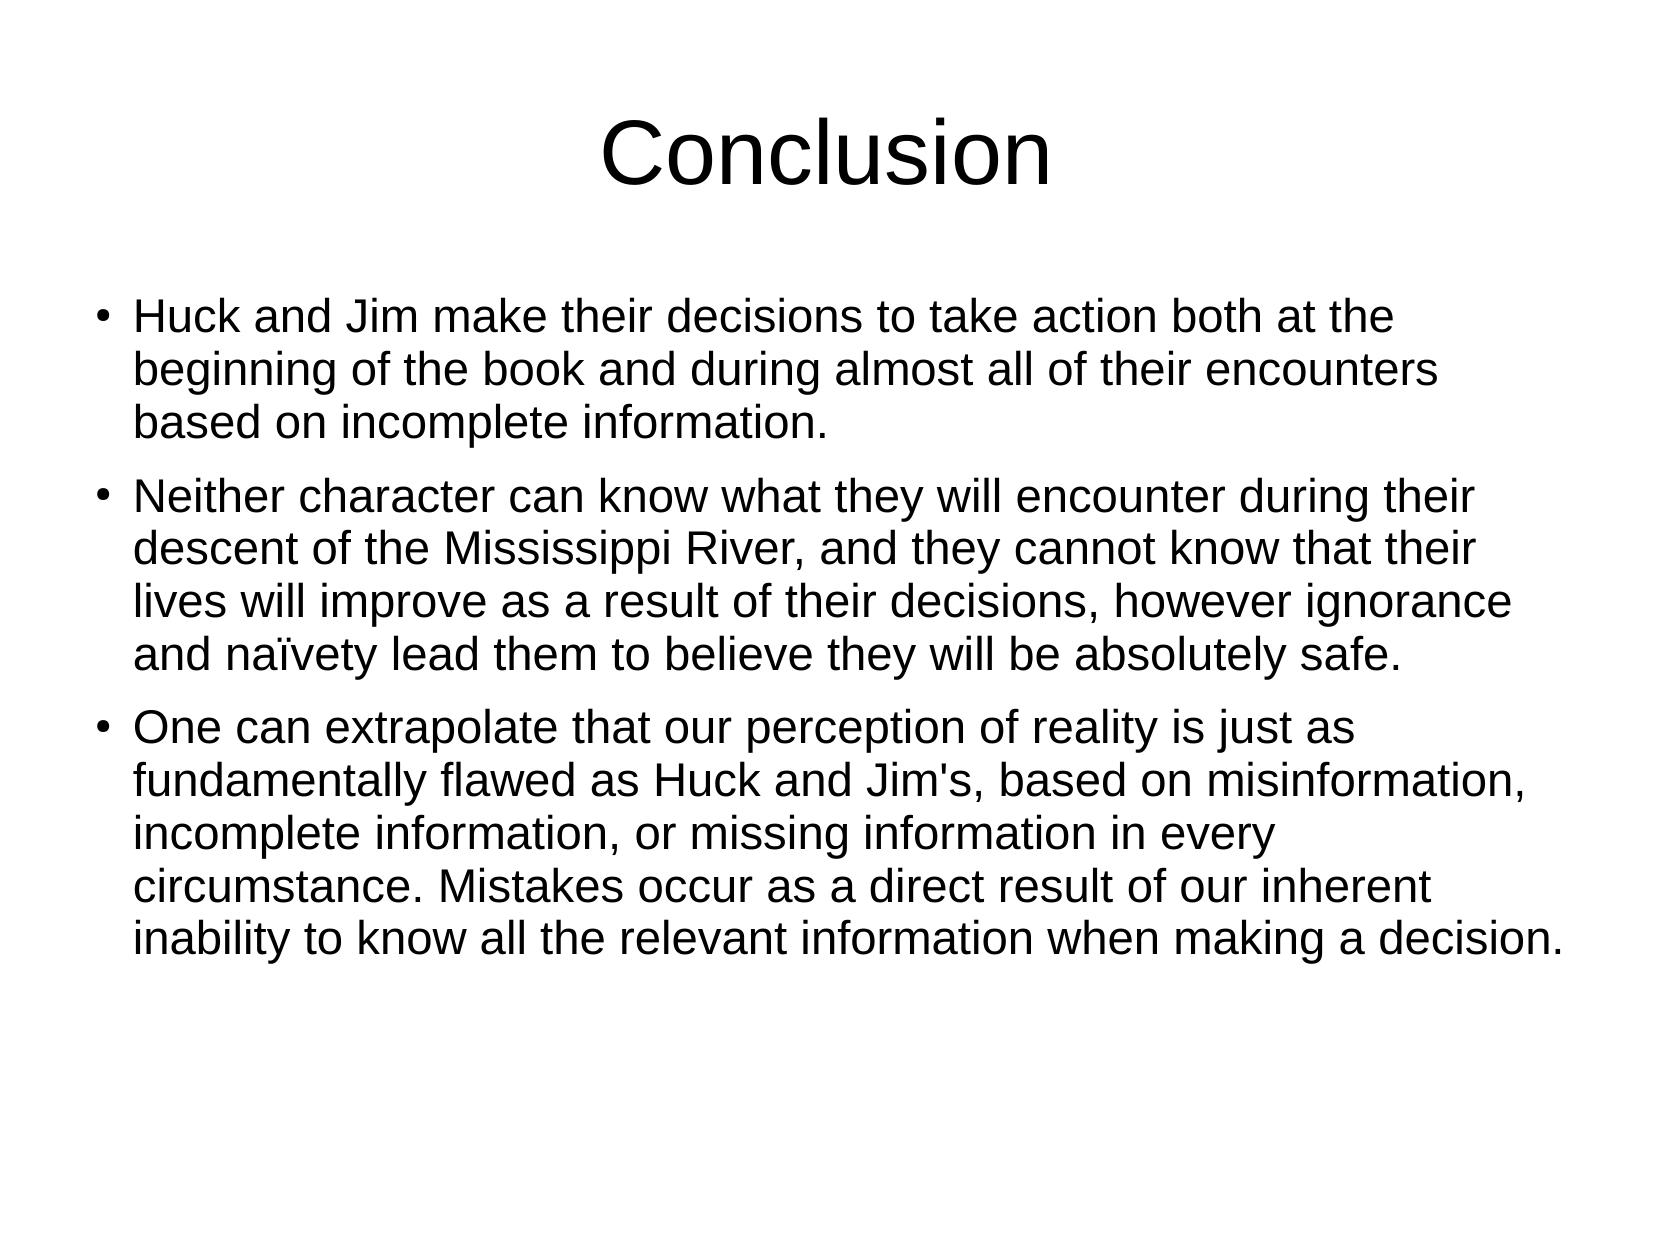

# Conclusion
Huck and Jim make their decisions to take action both at the beginning of the book and during almost all of their encounters based on incomplete information.
Neither character can know what they will encounter during their descent of the Mississippi River, and they cannot know that their lives will improve as a result of their decisions, however ignorance and naïvety lead them to believe they will be absolutely safe.
One can extrapolate that our perception of reality is just as fundamentally flawed as Huck and Jim's, based on misinformation, incomplete information, or missing information in every circumstance. Mistakes occur as a direct result of our inherent inability to know all the relevant information when making a decision.